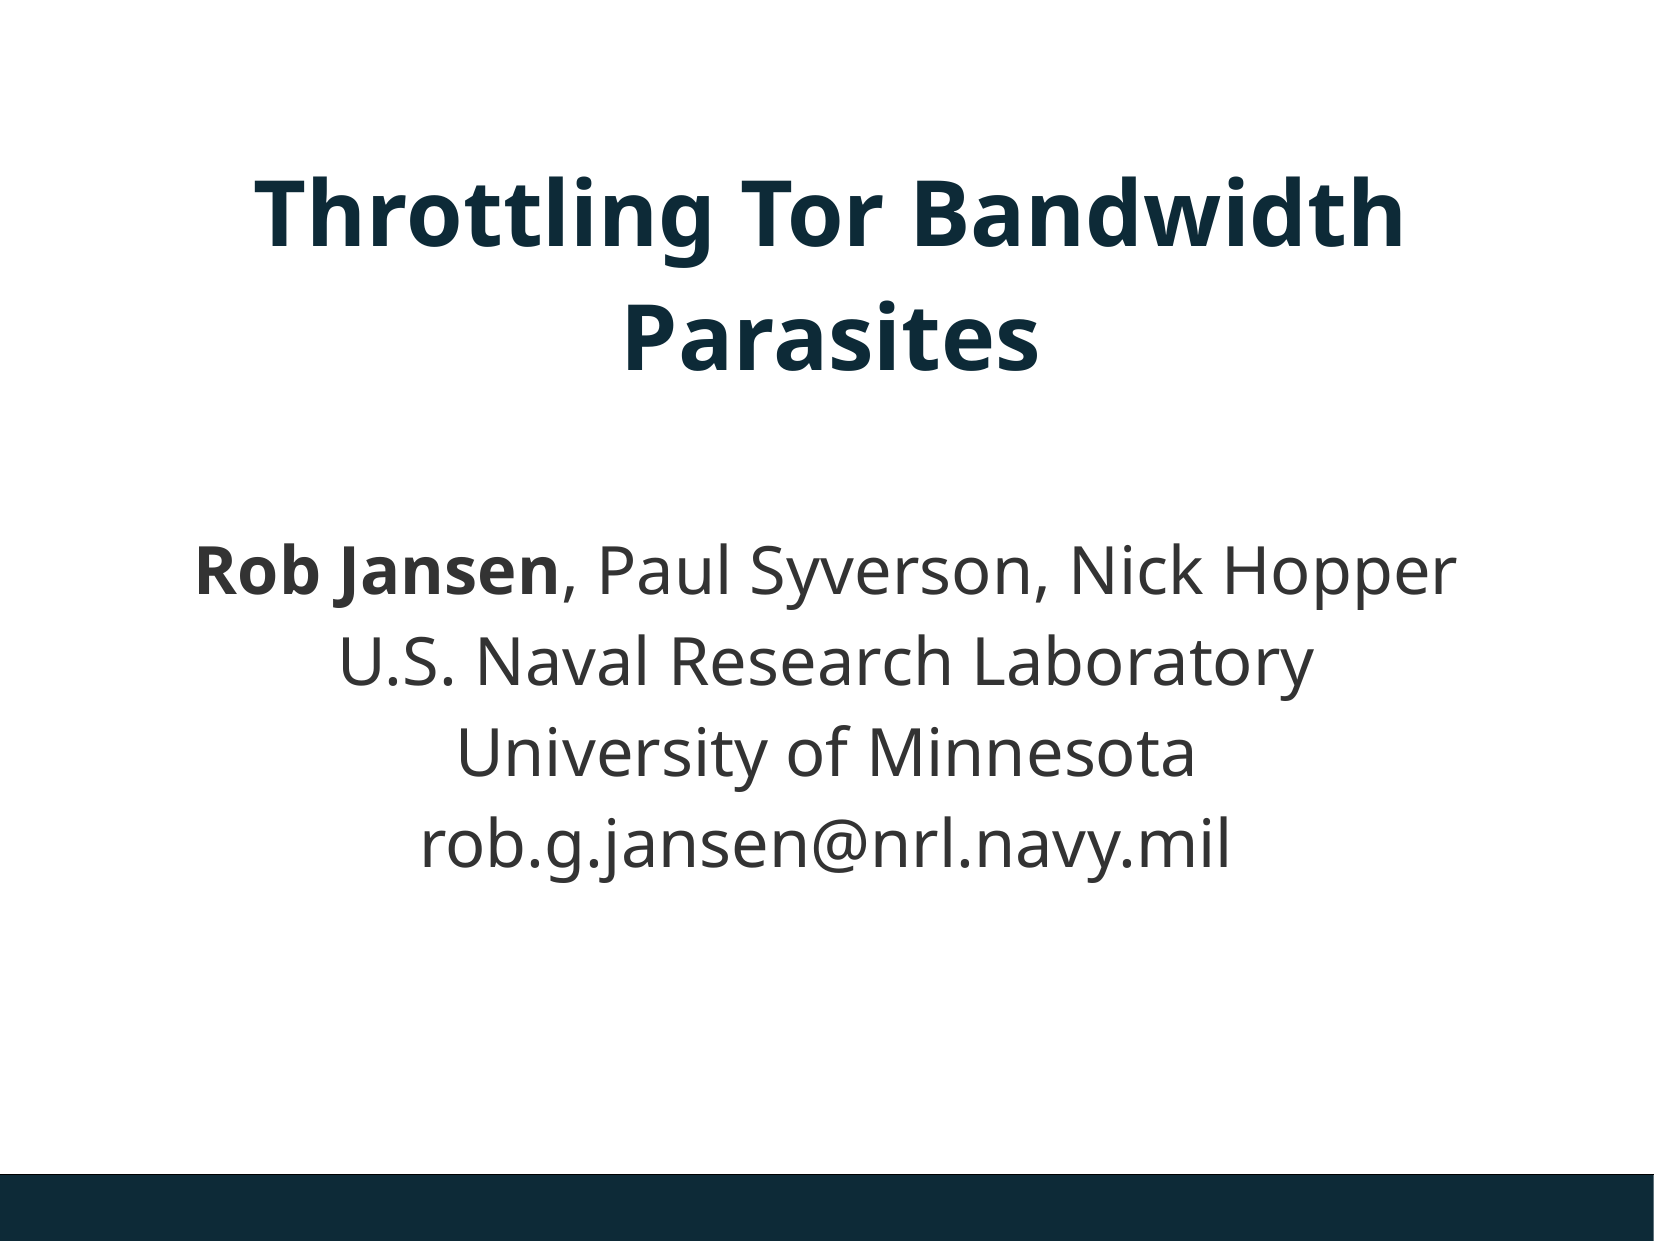

# Throttling Tor Bandwidth Parasites
Rob Jansen, Paul Syverson, Nick Hopper
U.S. Naval Research Laboratory
University of Minnesota
rob.g.jansen@nrl.navy.mil